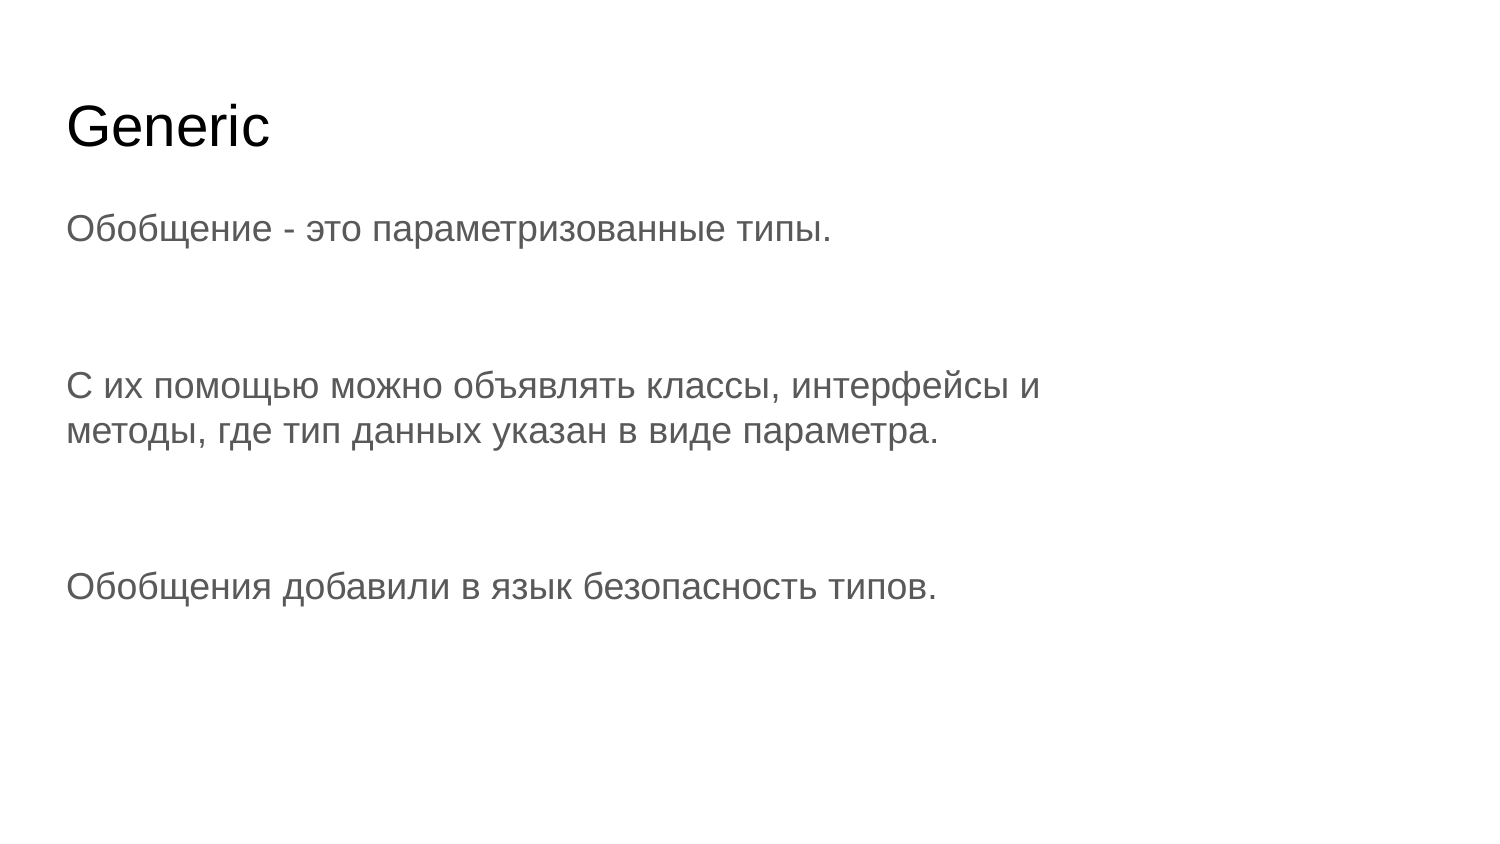

# Generic
Обобщение - это параметризованные типы.
С их помощью можно объявлять классы, интерфейсы и методы, где тип данных указан в виде параметра.
Обобщения добавили в язык безопасность типов.